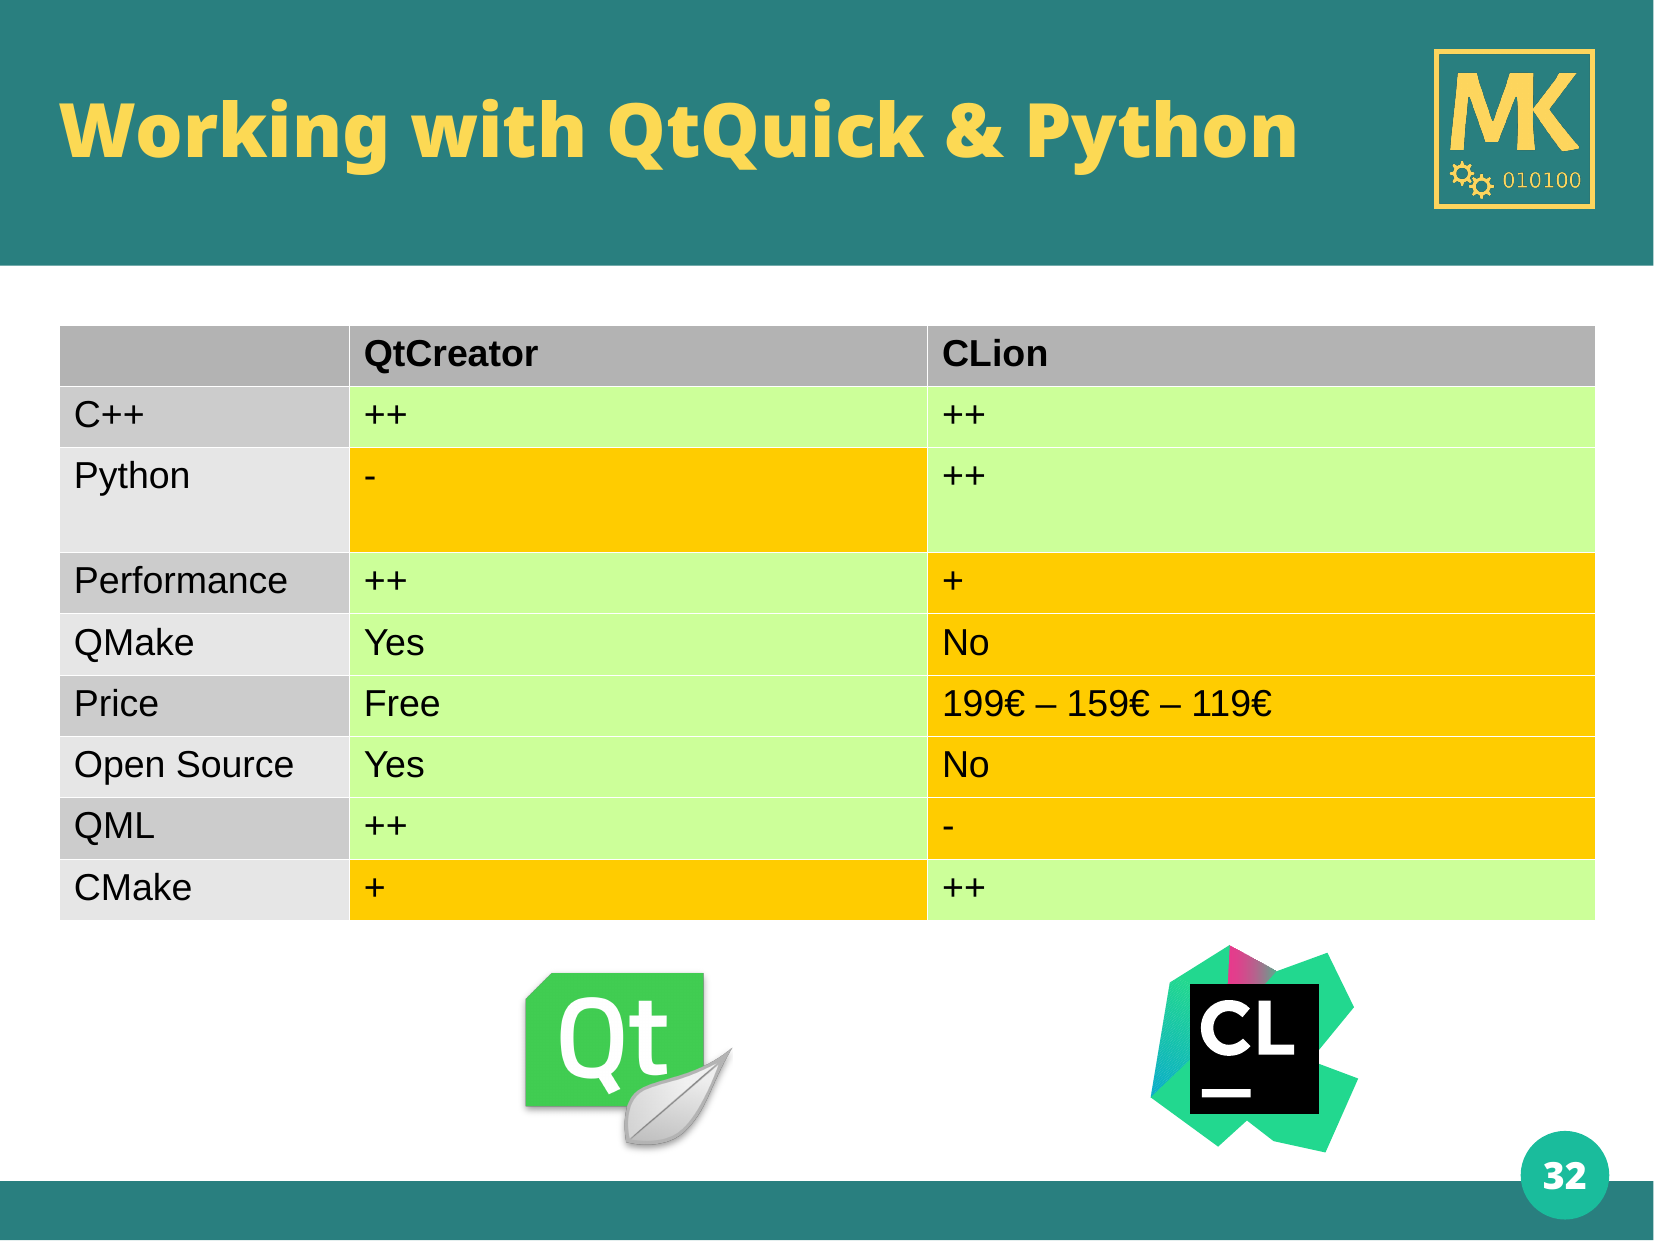

# Working with QtQuick & Python
Code editor
QtCreator → PyCharm → CLion
| | QtCreator | CLion |
| --- | --- | --- |
| C++ | ++ | ++ |
| Python | - | ++ |
| Performance | ++ | + |
| QMake | Yes | No |
| Price | Free | 199€ – 159€ – 119€ |
| Open Source | Yes | No |
| QML | ++ | - |
| CMake | + | ++ |
32